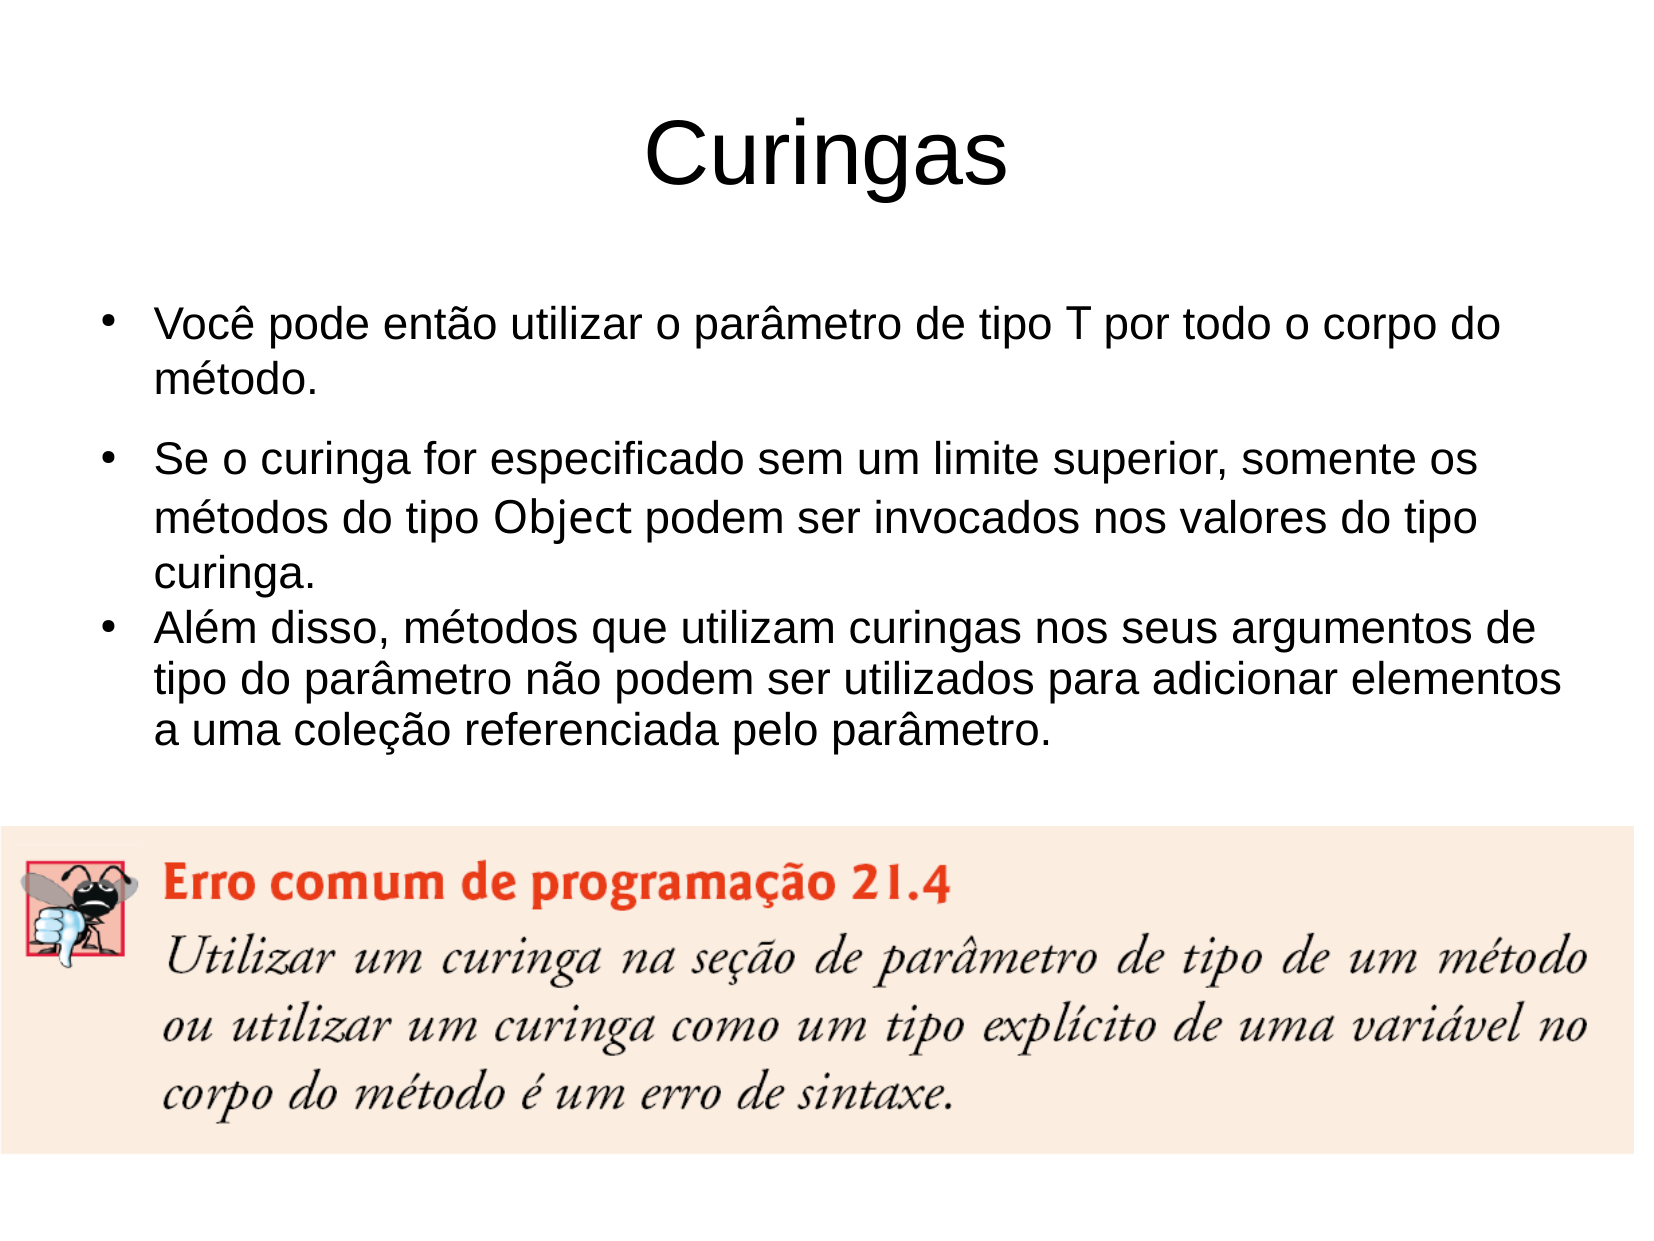

# Curingas
Você pode então utilizar o parâmetro de tipo T por todo o corpo do método.
Se o curinga for especificado sem um limite superior, somente os métodos do tipo Object podem ser invocados nos valores do tipo curinga.
Além disso, métodos que utilizam curingas nos seus argumentos de tipo do parâmetro não podem ser utilizados para adicionar elementos a uma coleção referenciada pelo parâmetro.